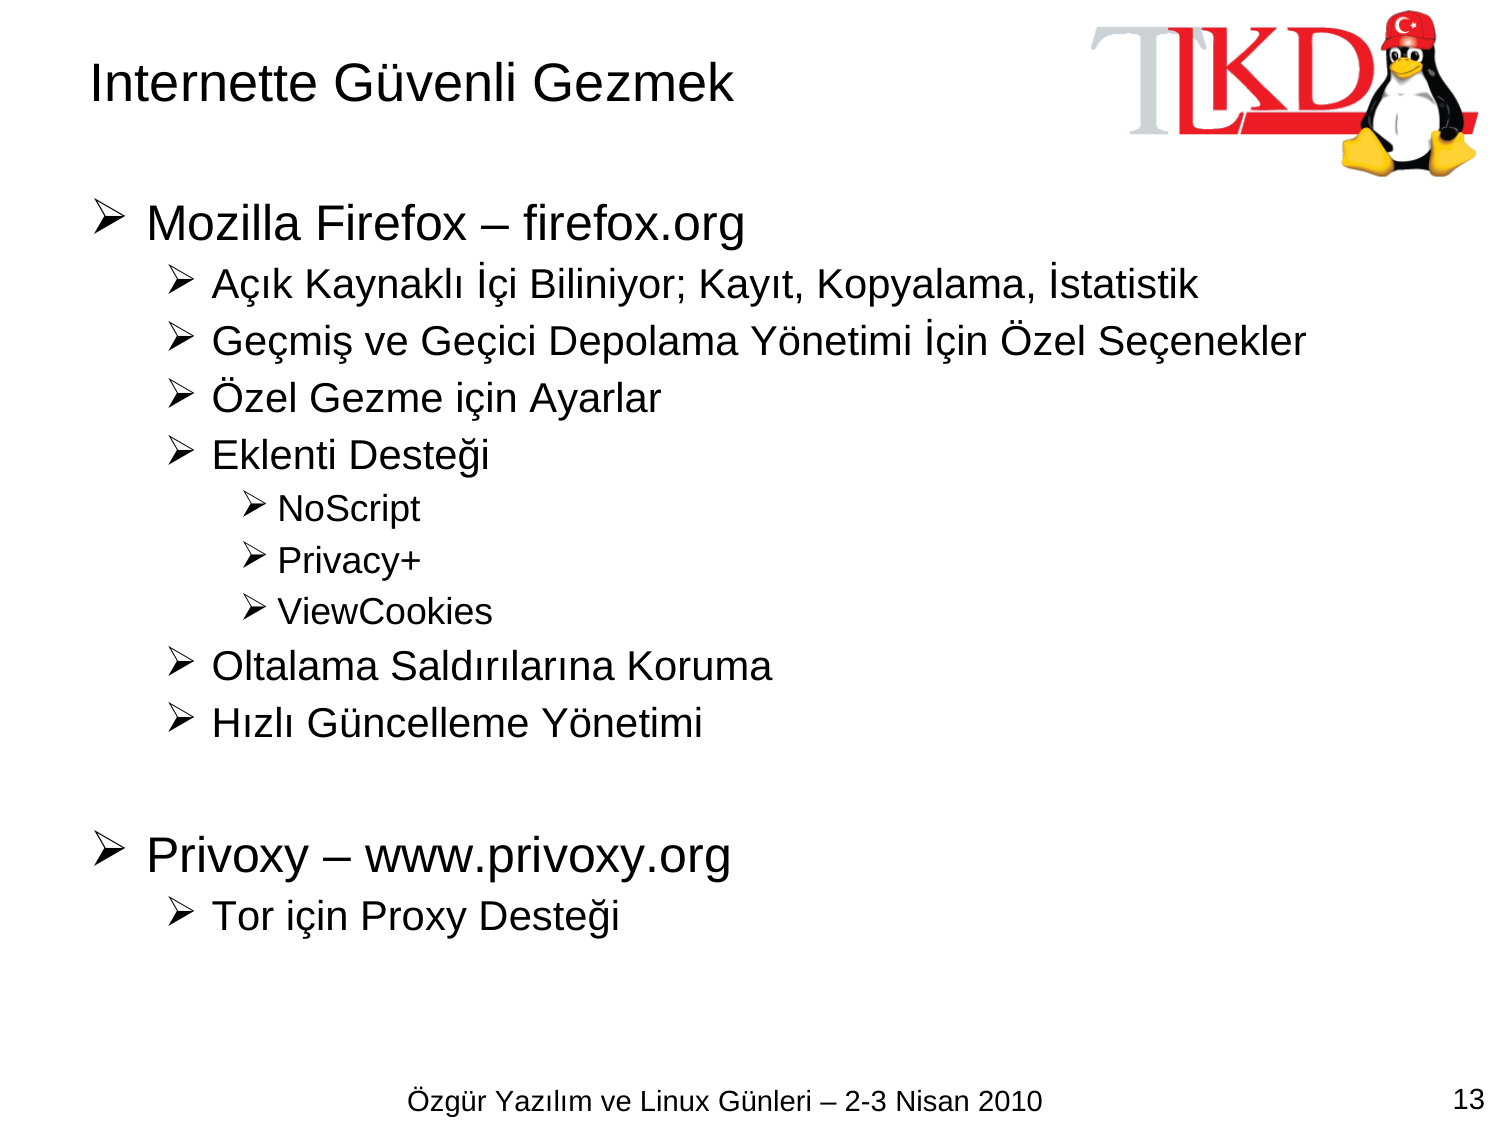

# Internette Güvenli Gezmek
Mozilla Firefox – firefox.org
Açık Kaynaklı İçi Biliniyor; Kayıt, Kopyalama, İstatistik
Geçmiş ve Geçici Depolama Yönetimi İçin Özel Seçenekler
Özel Gezme için Ayarlar
Eklenti Desteği
NoScript
Privacy+
ViewCookies
Oltalama Saldırılarına Koruma
Hızlı Güncelleme Yönetimi
Privoxy – www.privoxy.org
Tor için Proxy Desteği
13